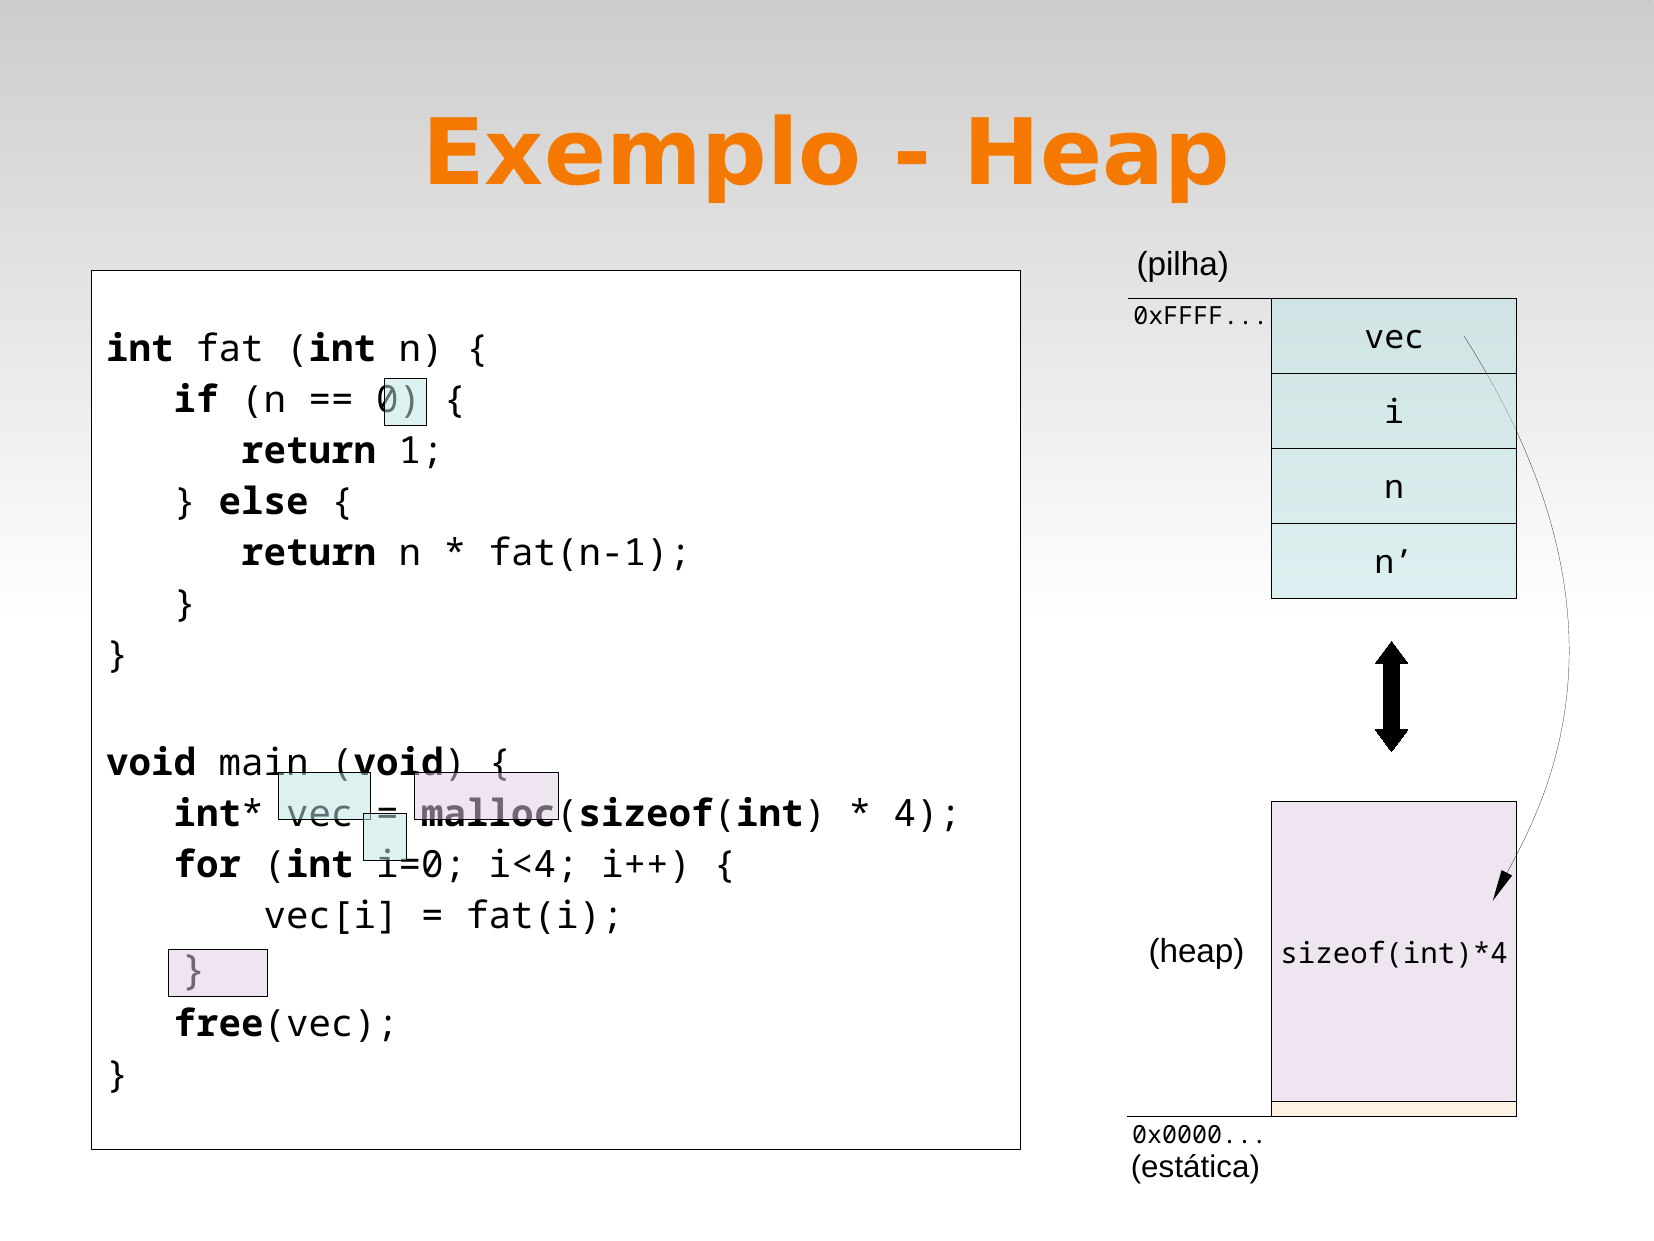

# Exemplo - Heap
(pilha)
int fat (int n) {
 if (n == 0) {
 return 1;
 } else {
 return n * fat(n-1);
 }
}
void main (void) {
 int* vec = malloc(sizeof(int) * 4);
 for (int i=0; i<4; i++) {
 vec[i] = fat(i);
 }
 free(vec);
}
vec
0xFFFF...
i
n
n’
sizeof(int)*4
(heap)
0x0000...
(estática)